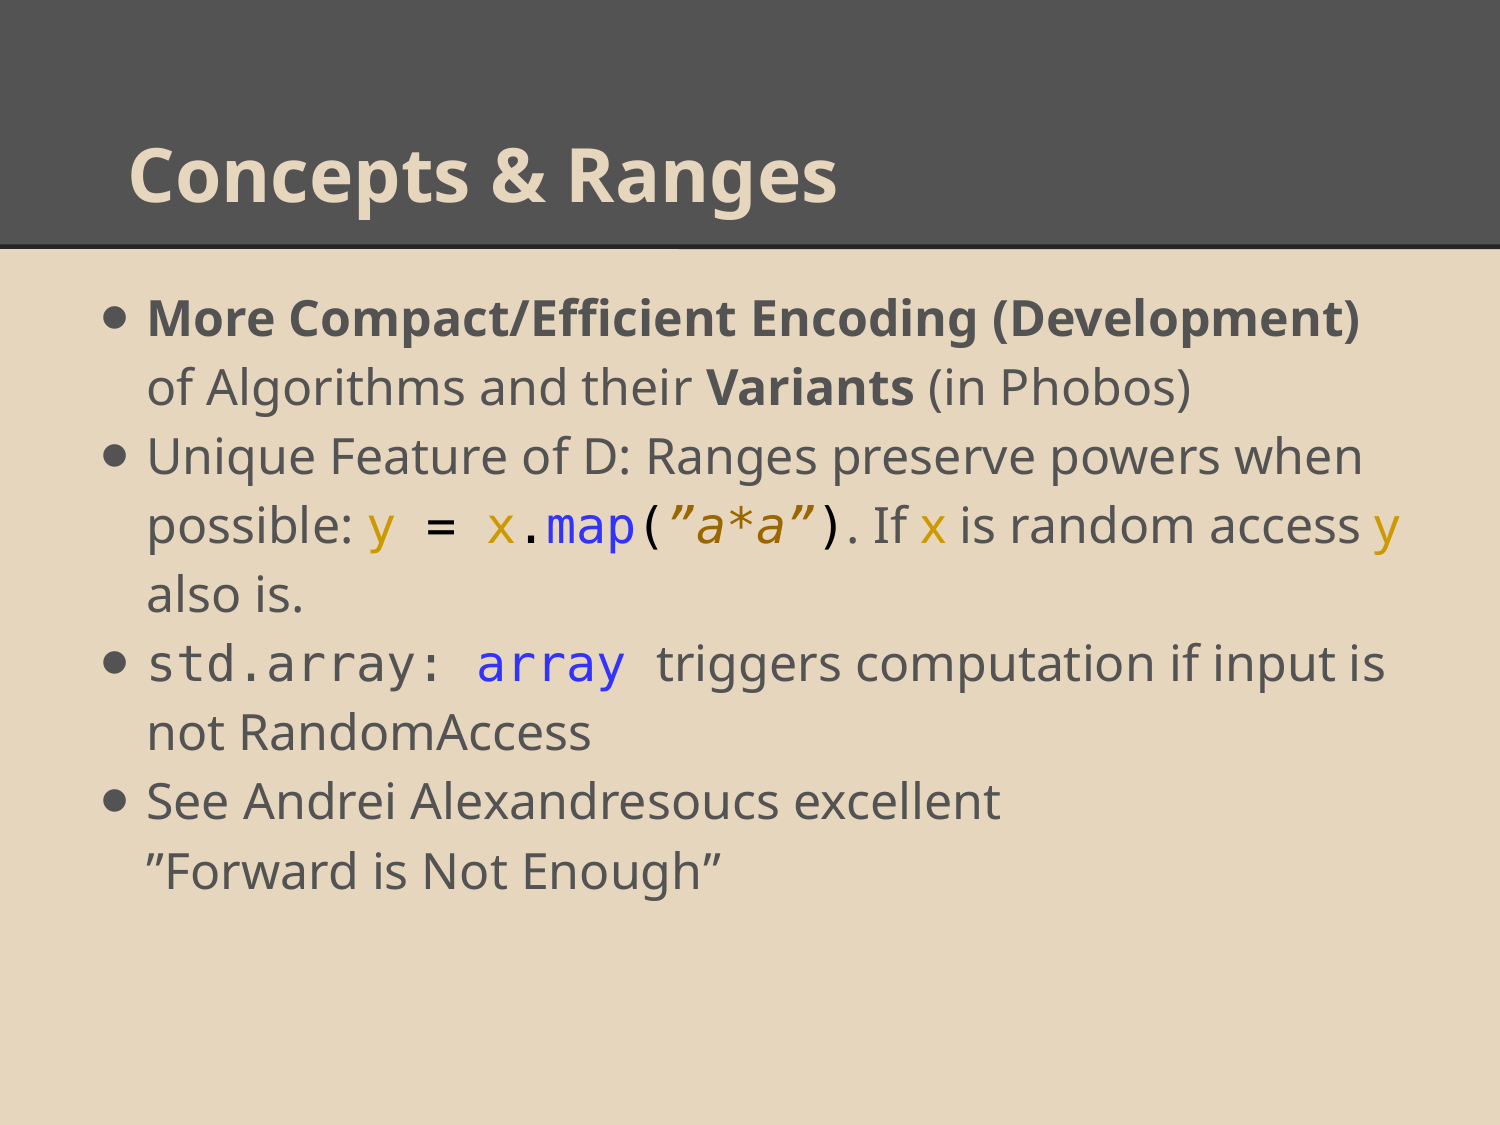

# Concepts & Ranges
More Compact/Efficient Encoding (Development) of Algorithms and their Variants (in Phobos)
Unique Feature of D: Ranges preserve powers when possible: y = x.map(”a*a”). If x is random access y also is.
std.array: array triggers computation if input is not RandomAccess
See Andrei Alexandresoucs excellent
”Forward is Not Enough”